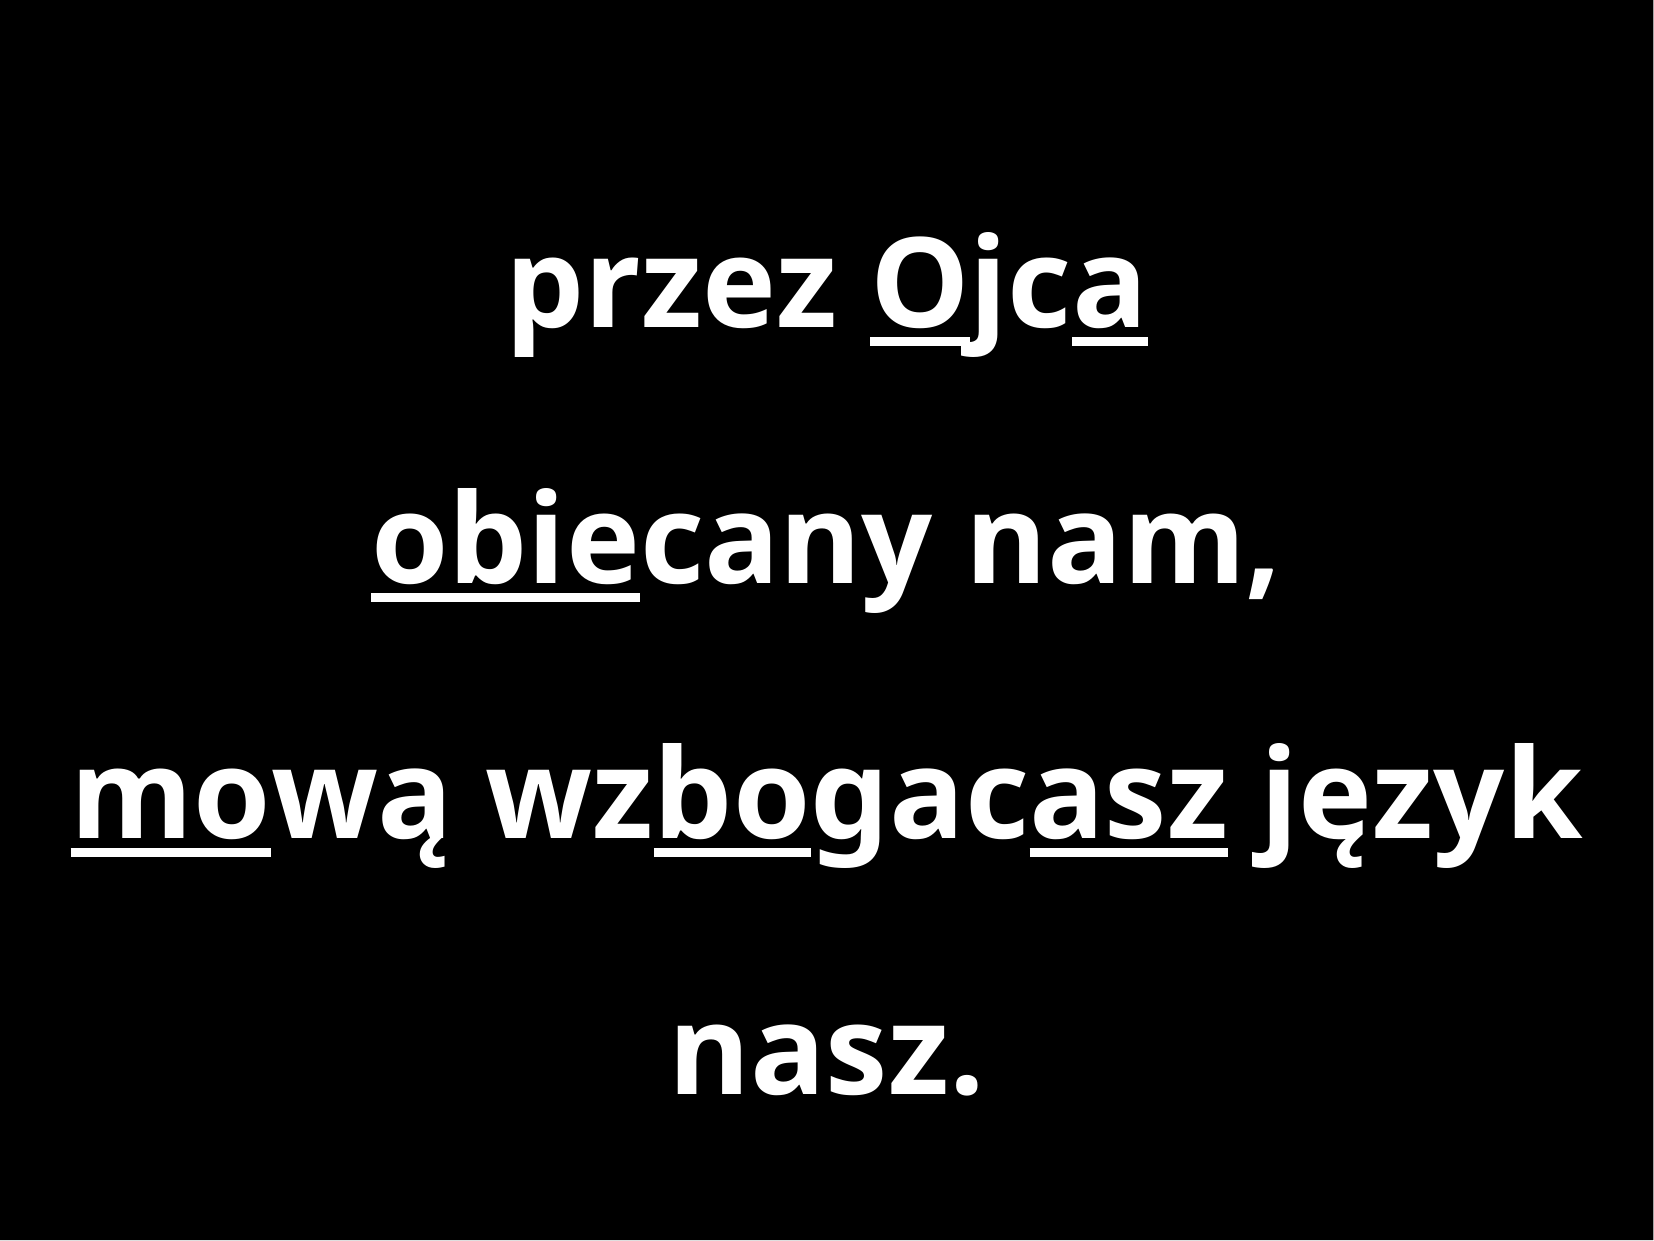

# przez Ojca obiecany nam, mową wzbogacasz język nasz.